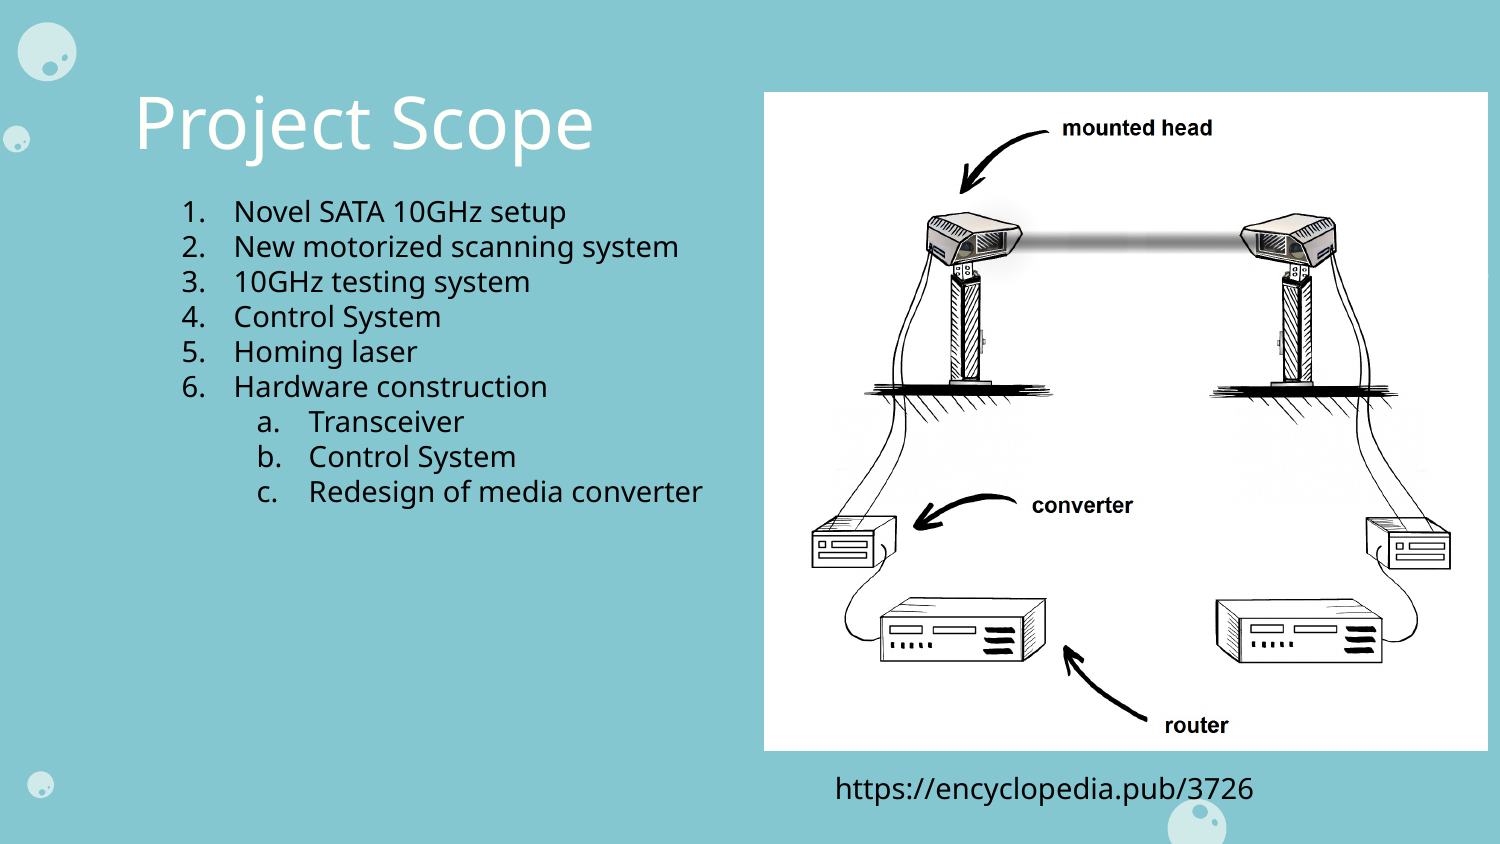

# Project Scope
Novel SATA 10GHz setup
New motorized scanning system
10GHz testing system
Control System
Homing laser
Hardware construction
Transceiver
Control System
Redesign of media converter
https://encyclopedia.pub/3726